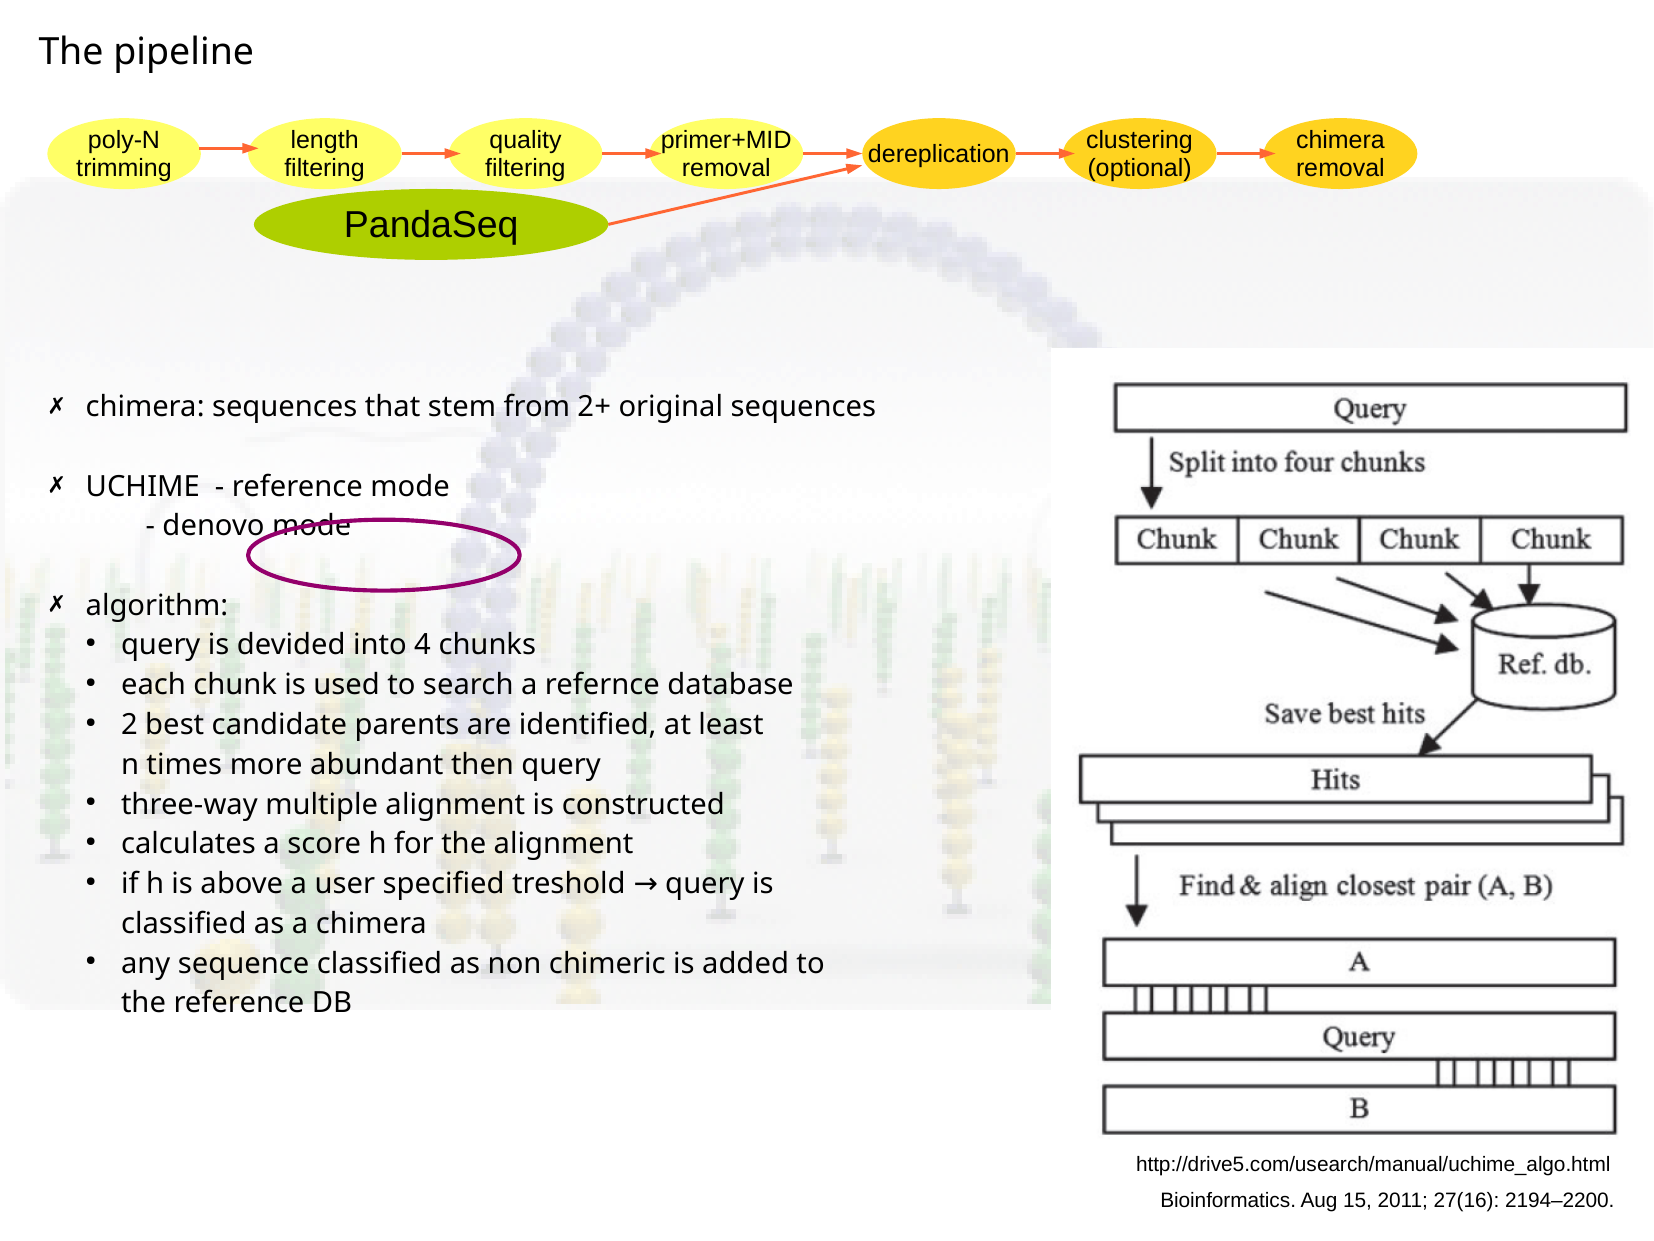

The pipeline
quality
filtering
primer+MID
removal
dereplication
clustering
(optional)
chimera
removal
poly-N
trimming
length
filtering
PandaSeq
chimera: sequences that stem from 2+ original sequences
UCHIME - reference mode
 - denovo mode
algorithm:
query is devided into 4 chunks
each chunk is used to search a refernce database
2 best candidate parents are identified, at least
n times more abundant then query
three-way multiple alignment is constructed
calculates a score h for the alignment
if h is above a user specified treshold → query is
classified as a chimera
any sequence classified as non chimeric is added to
the reference DB
http://drive5.com/usearch/manual/uchime_algo.html
Bioinformatics. Aug 15, 2011; 27(16): 2194–2200.